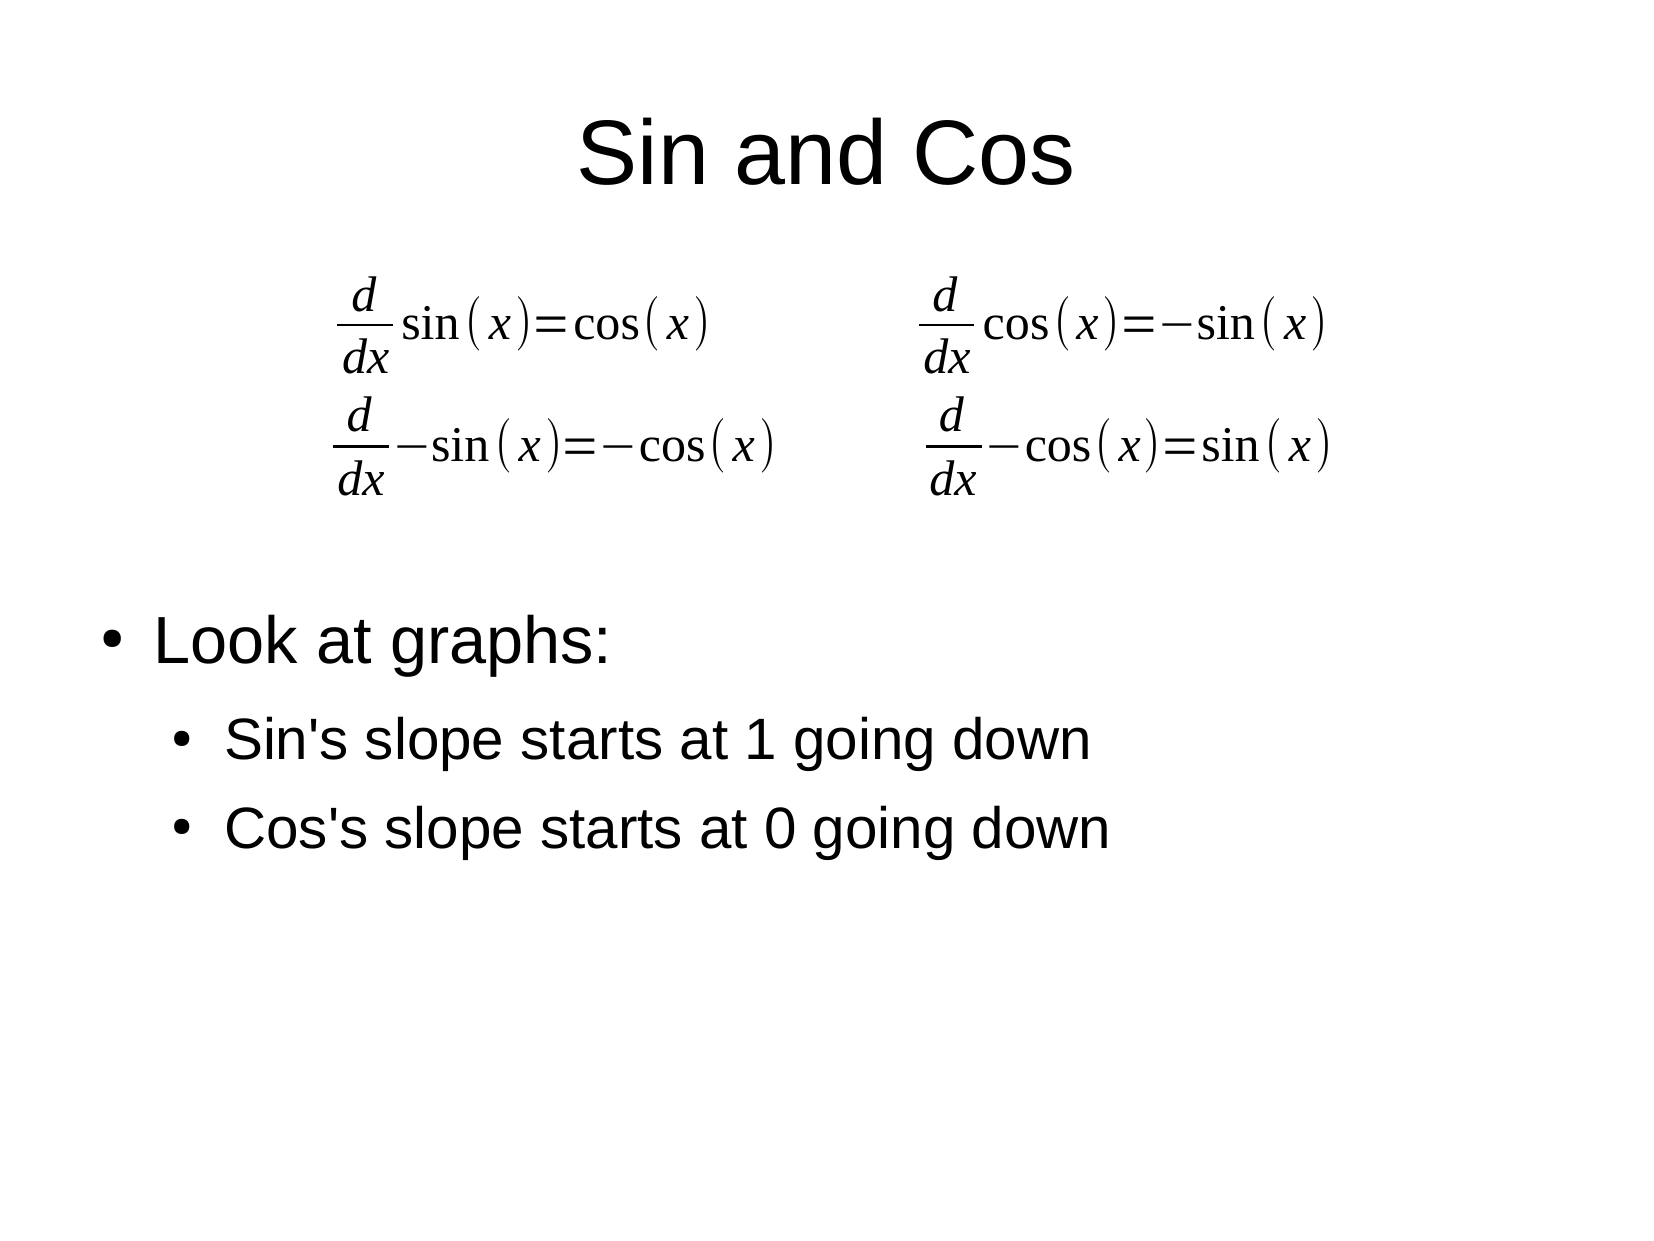

# Sin and Cos
Look at graphs:
Sin's slope starts at 1 going down
Cos's slope starts at 0 going down